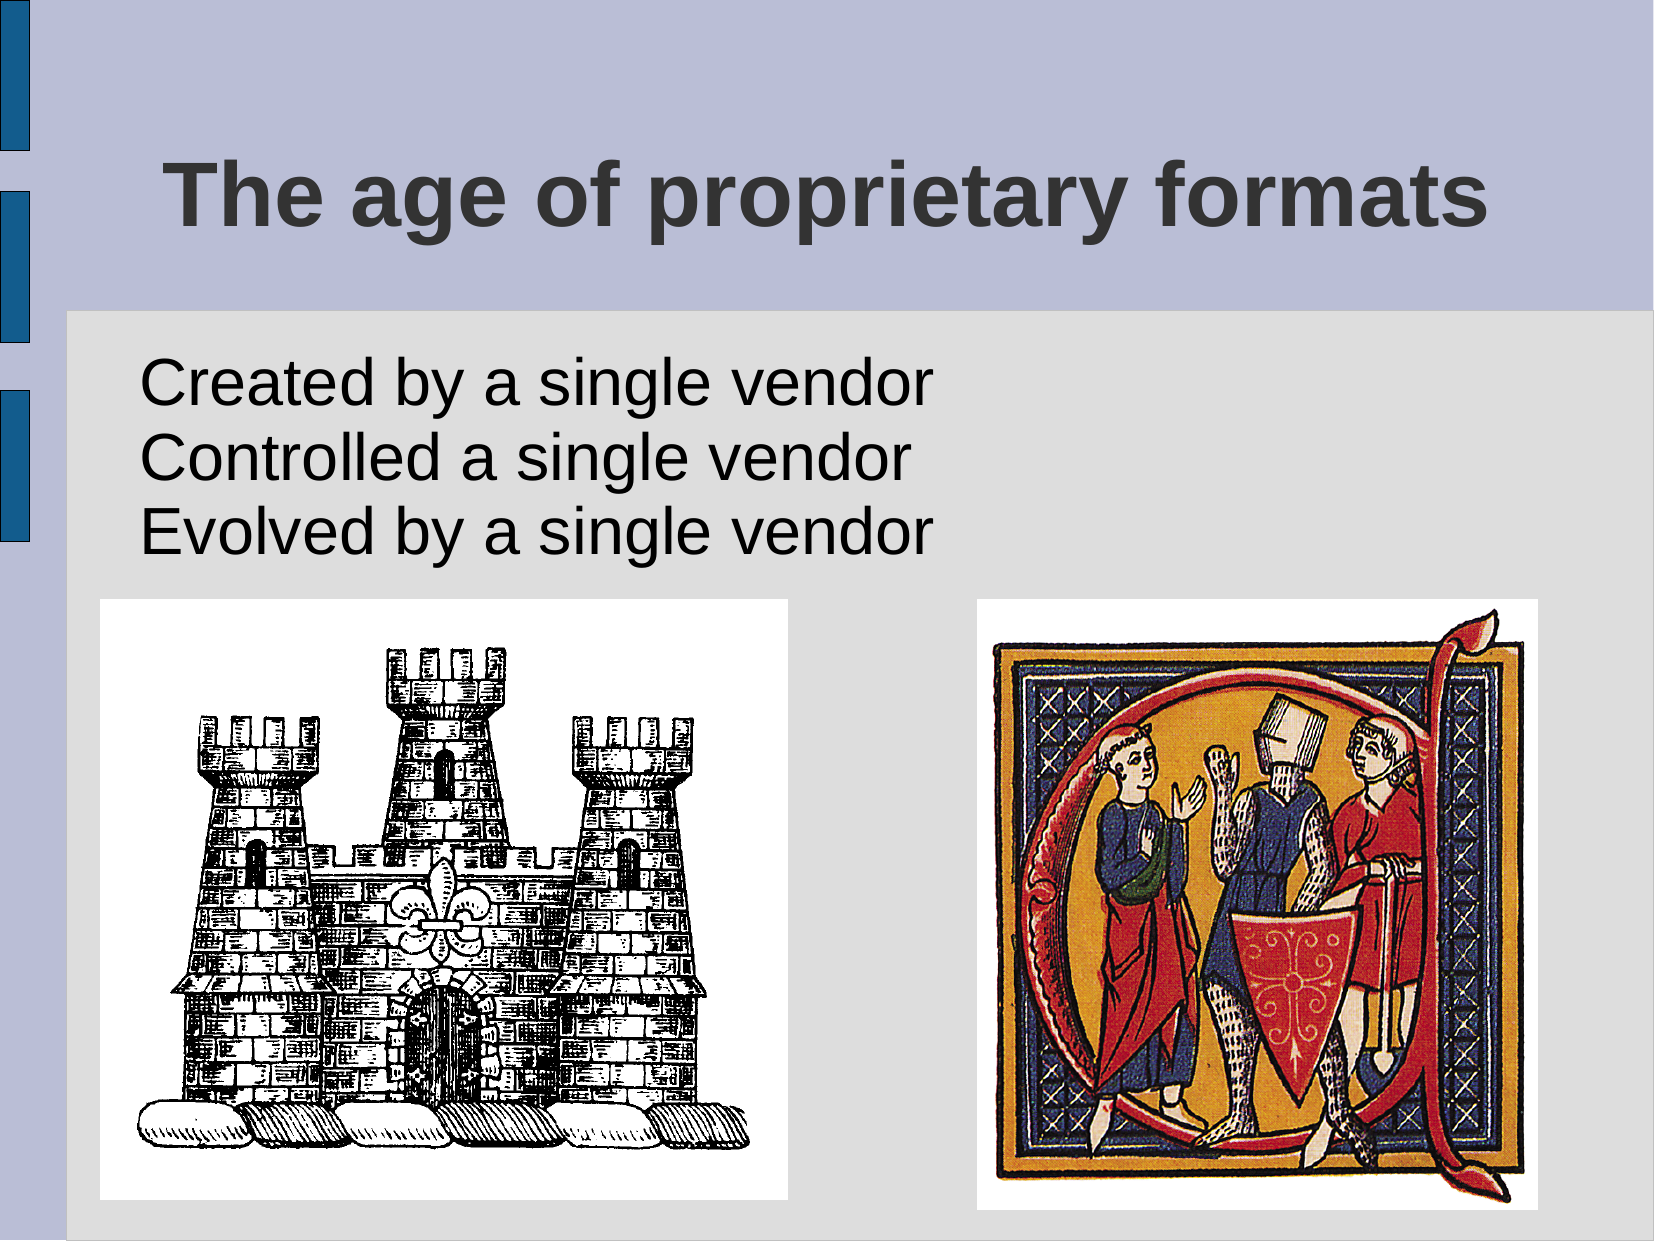

# The age of proprietary formats
Created by a single vendor
Controlled a single vendor
Evolved by a single vendor